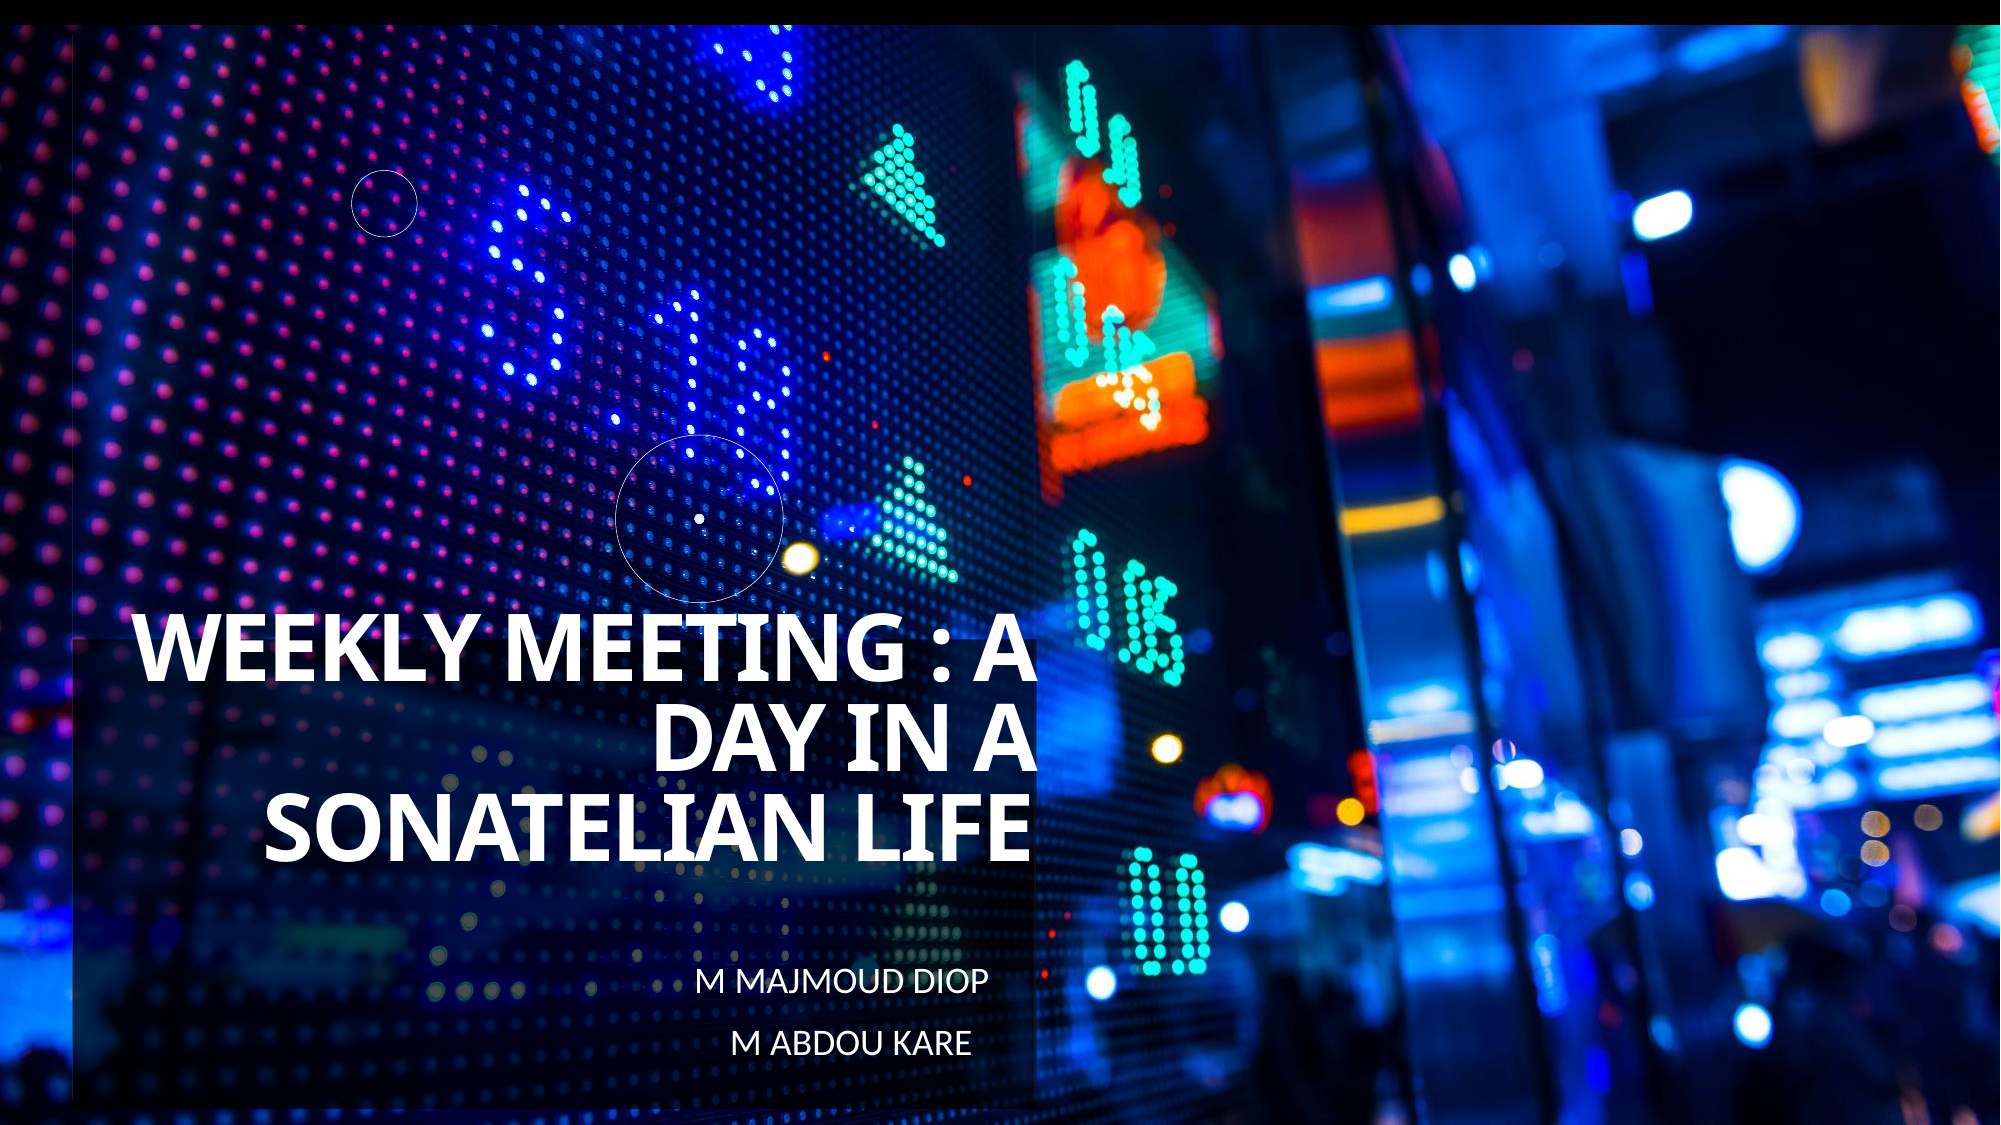

# Weekly meeting : a day in a sonatelian life
M Majmoud diop
M Abdou Kare